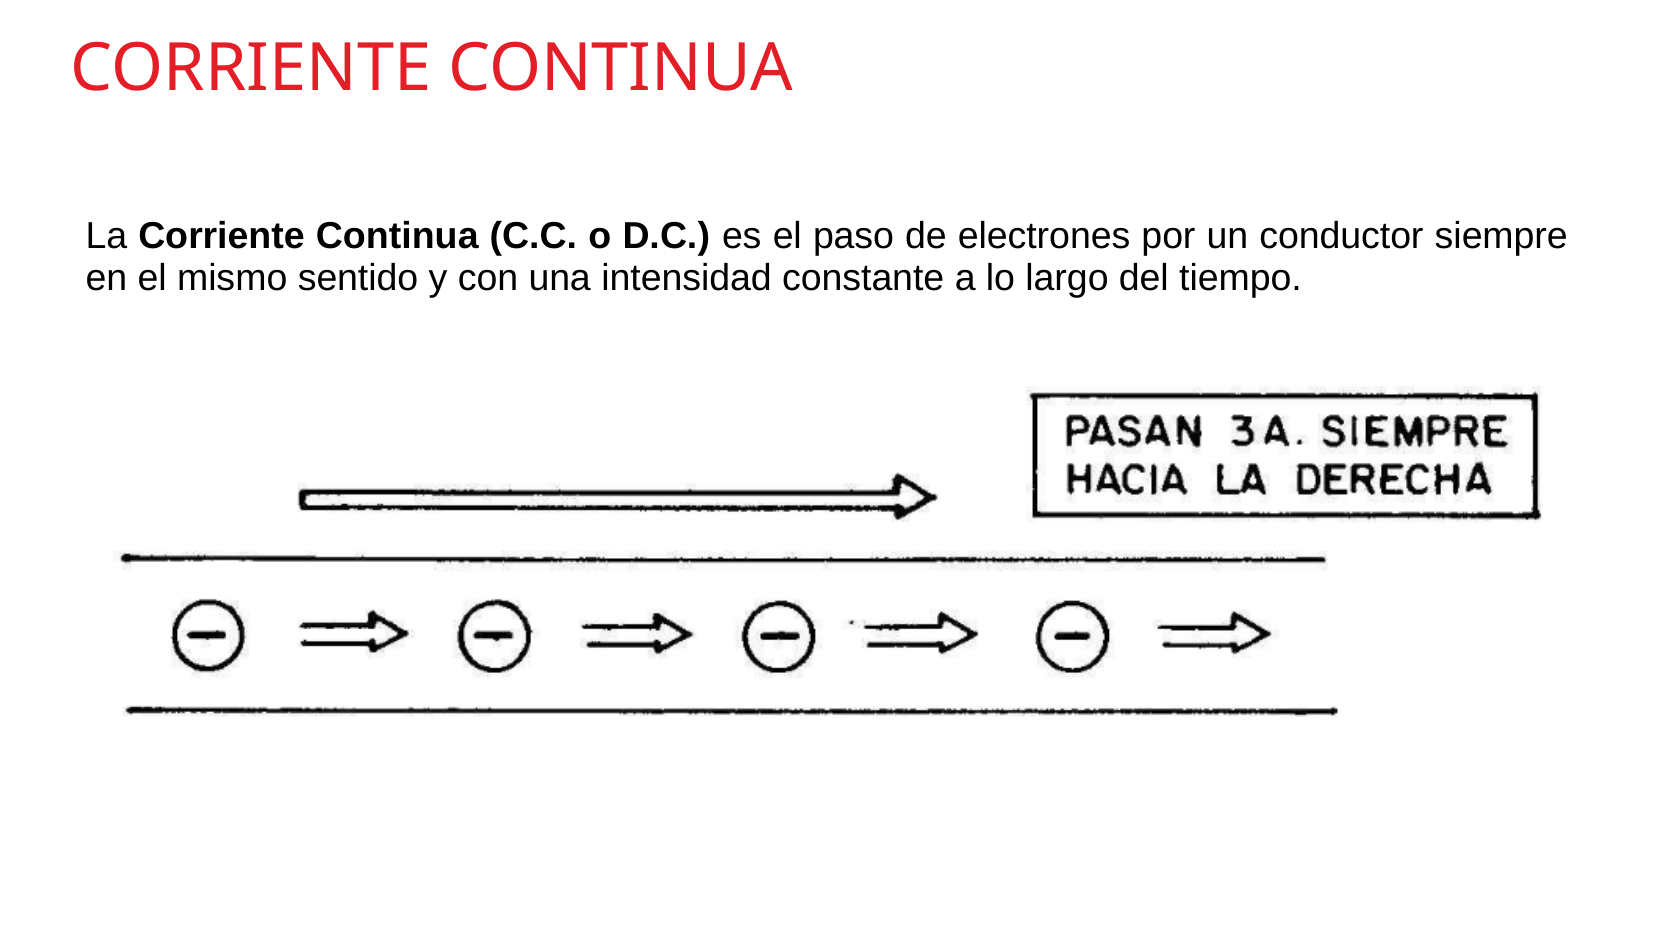

# CORRIENTE CONTINUA
La Corriente Continua (C.C. o D.C.) es el paso de electrones por un conductor siempre en el mismo sentido y con una intensidad constante a lo largo del tiempo.